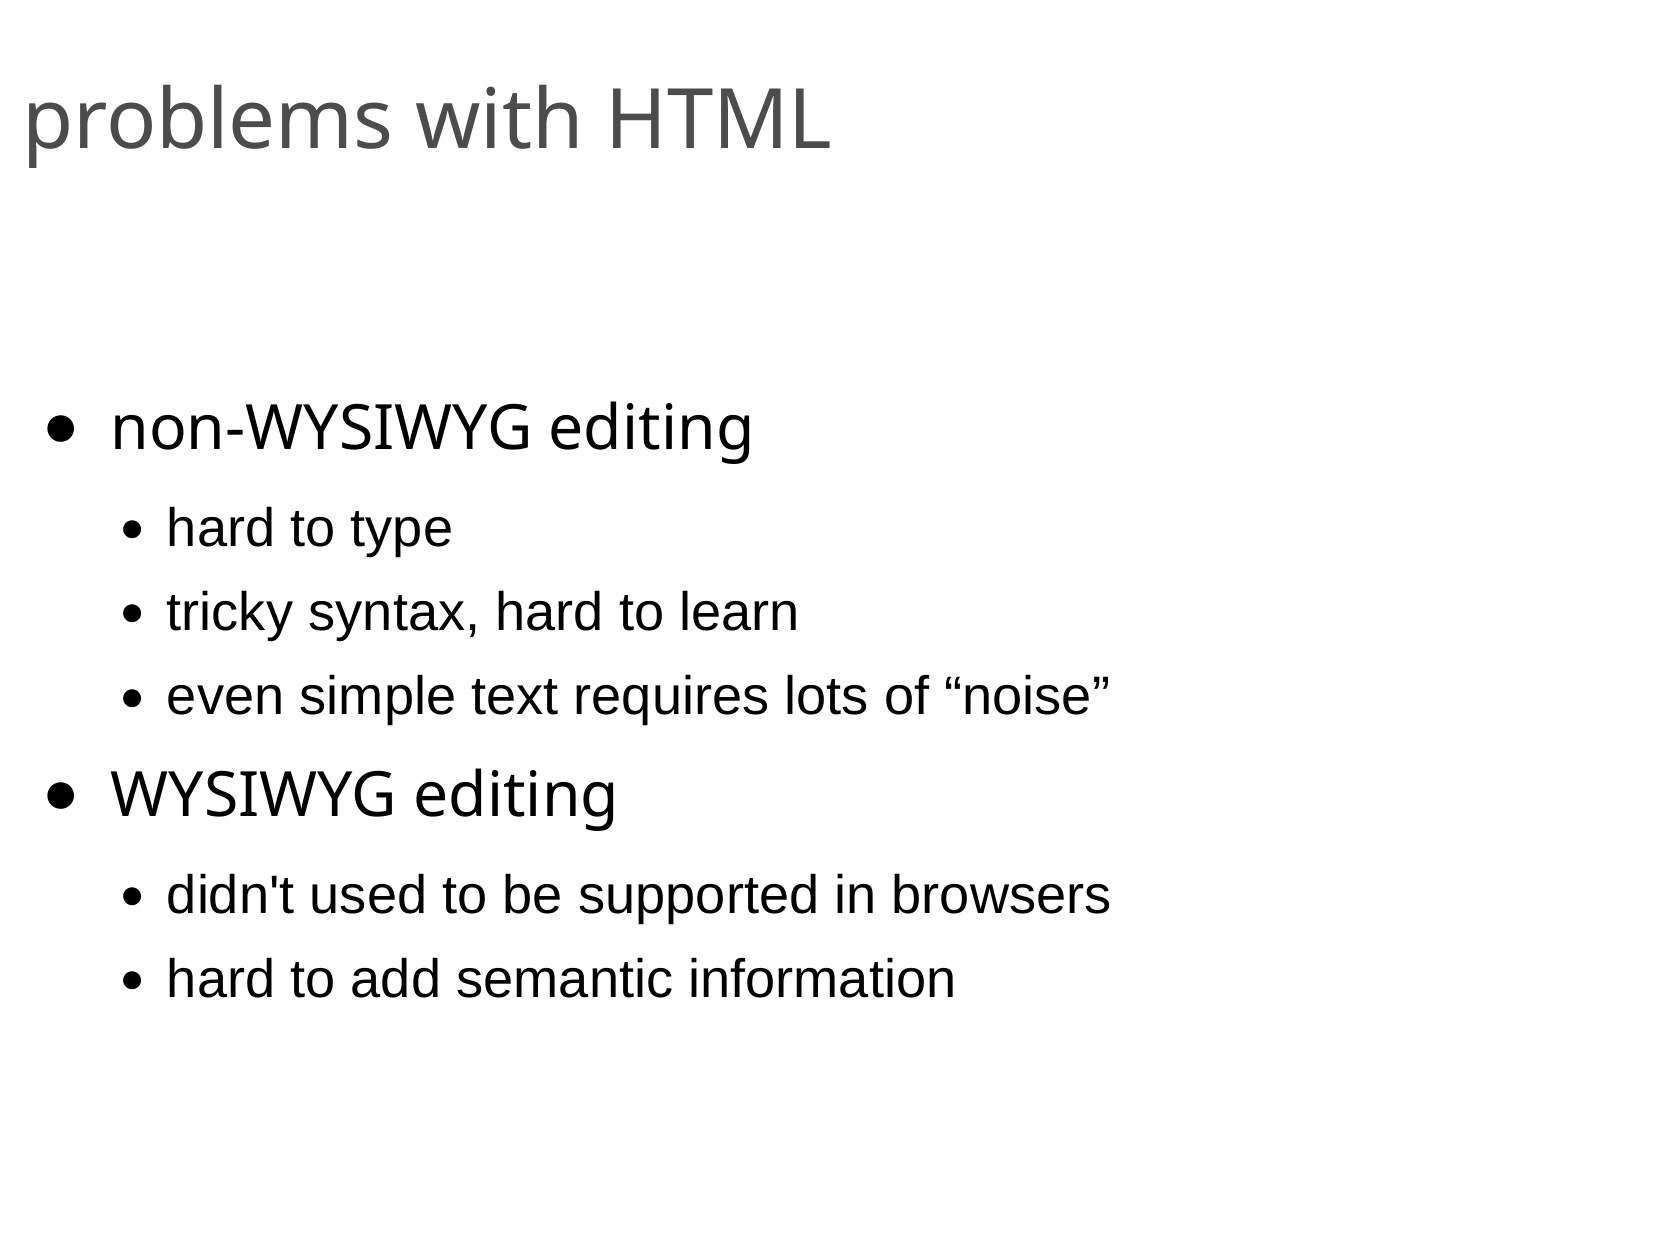

# problems with HTML
non-WYSIWYG editing
hard to type
tricky syntax, hard to learn
even simple text requires lots of “noise”
WYSIWYG editing
didn't used to be supported in browsers
hard to add semantic information